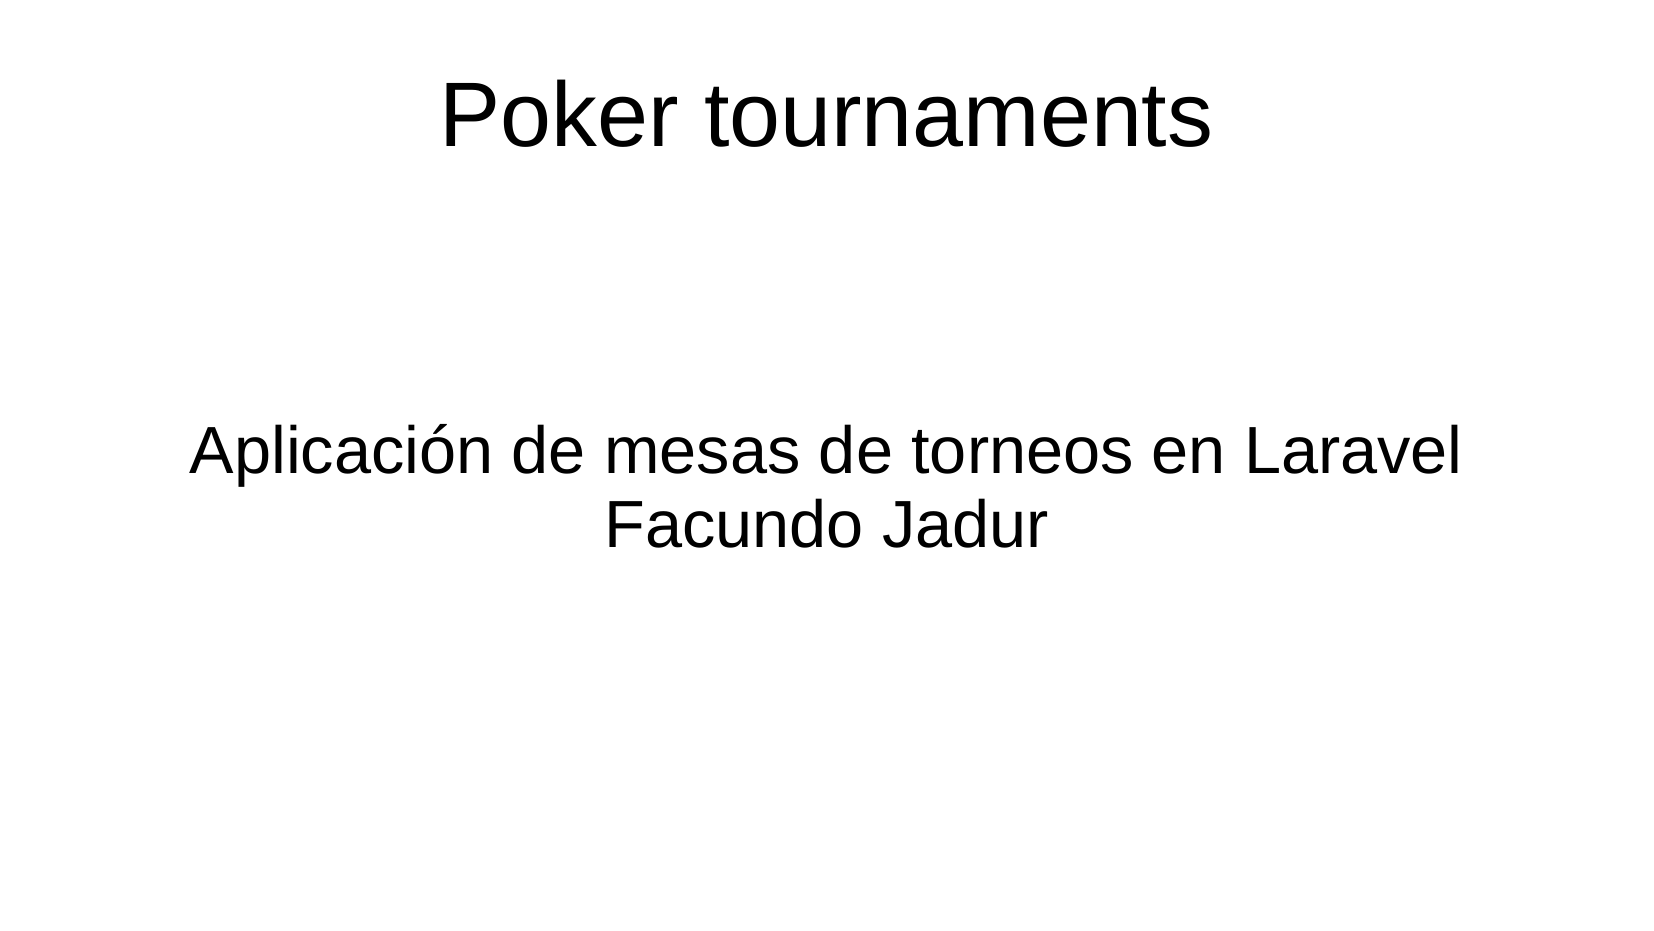

# Poker tournaments
Aplicación de mesas de torneos en Laravel
Facundo Jadur